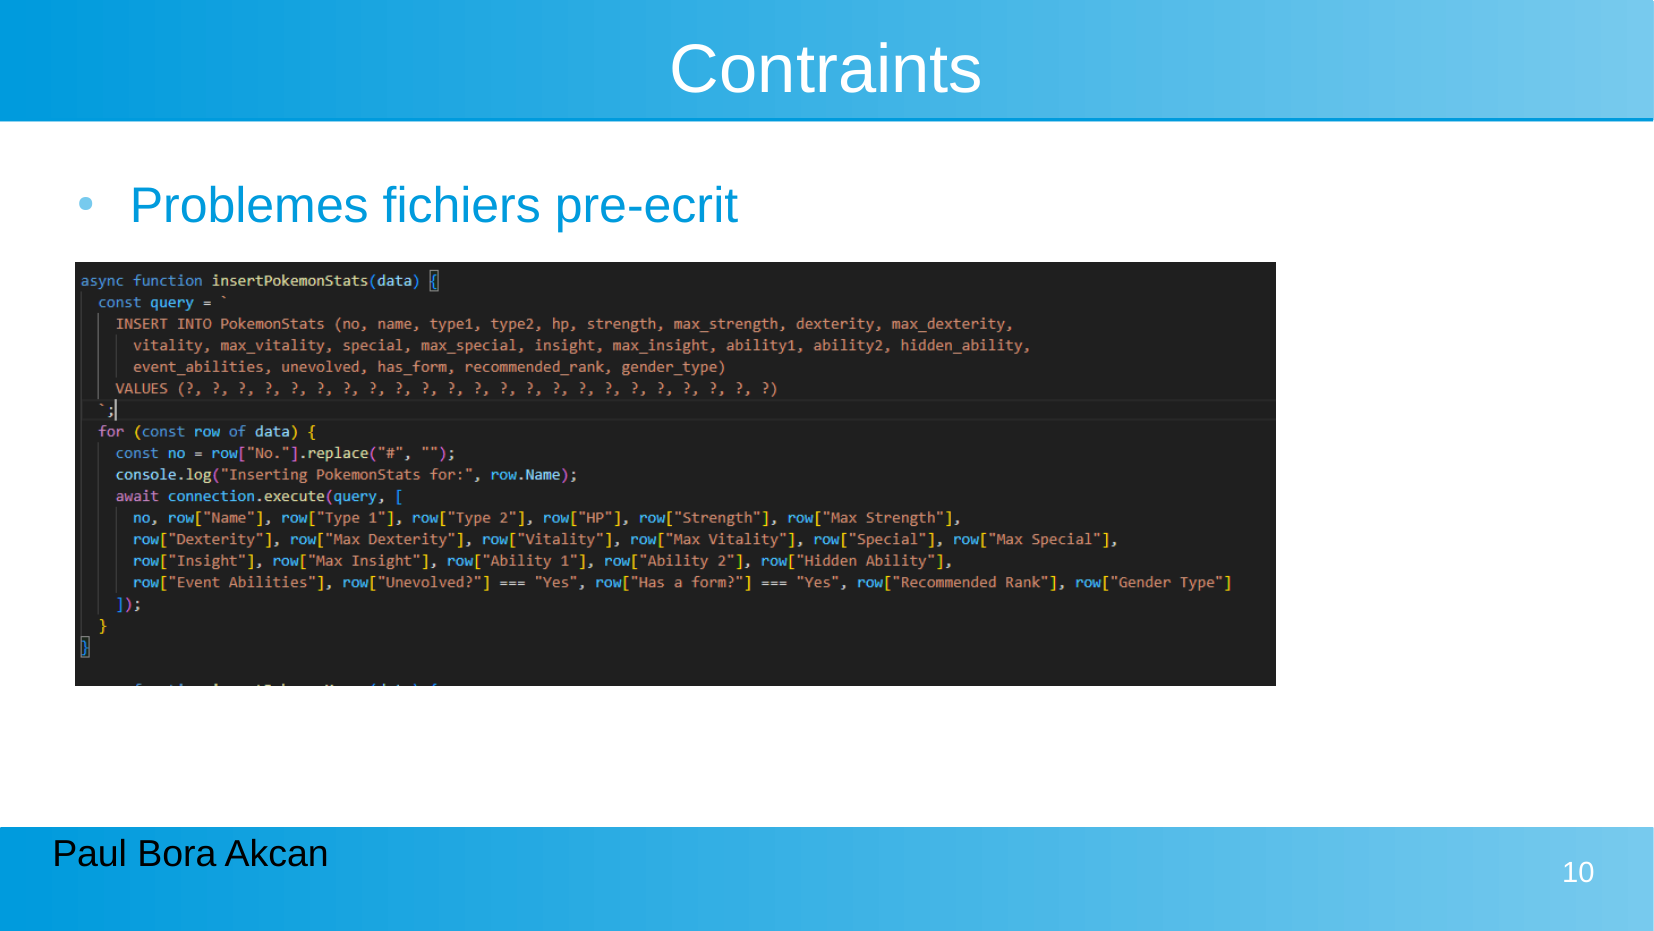

# Contraints
Problemes fichiers pre-ecrit
Paul Bora Akcan
10